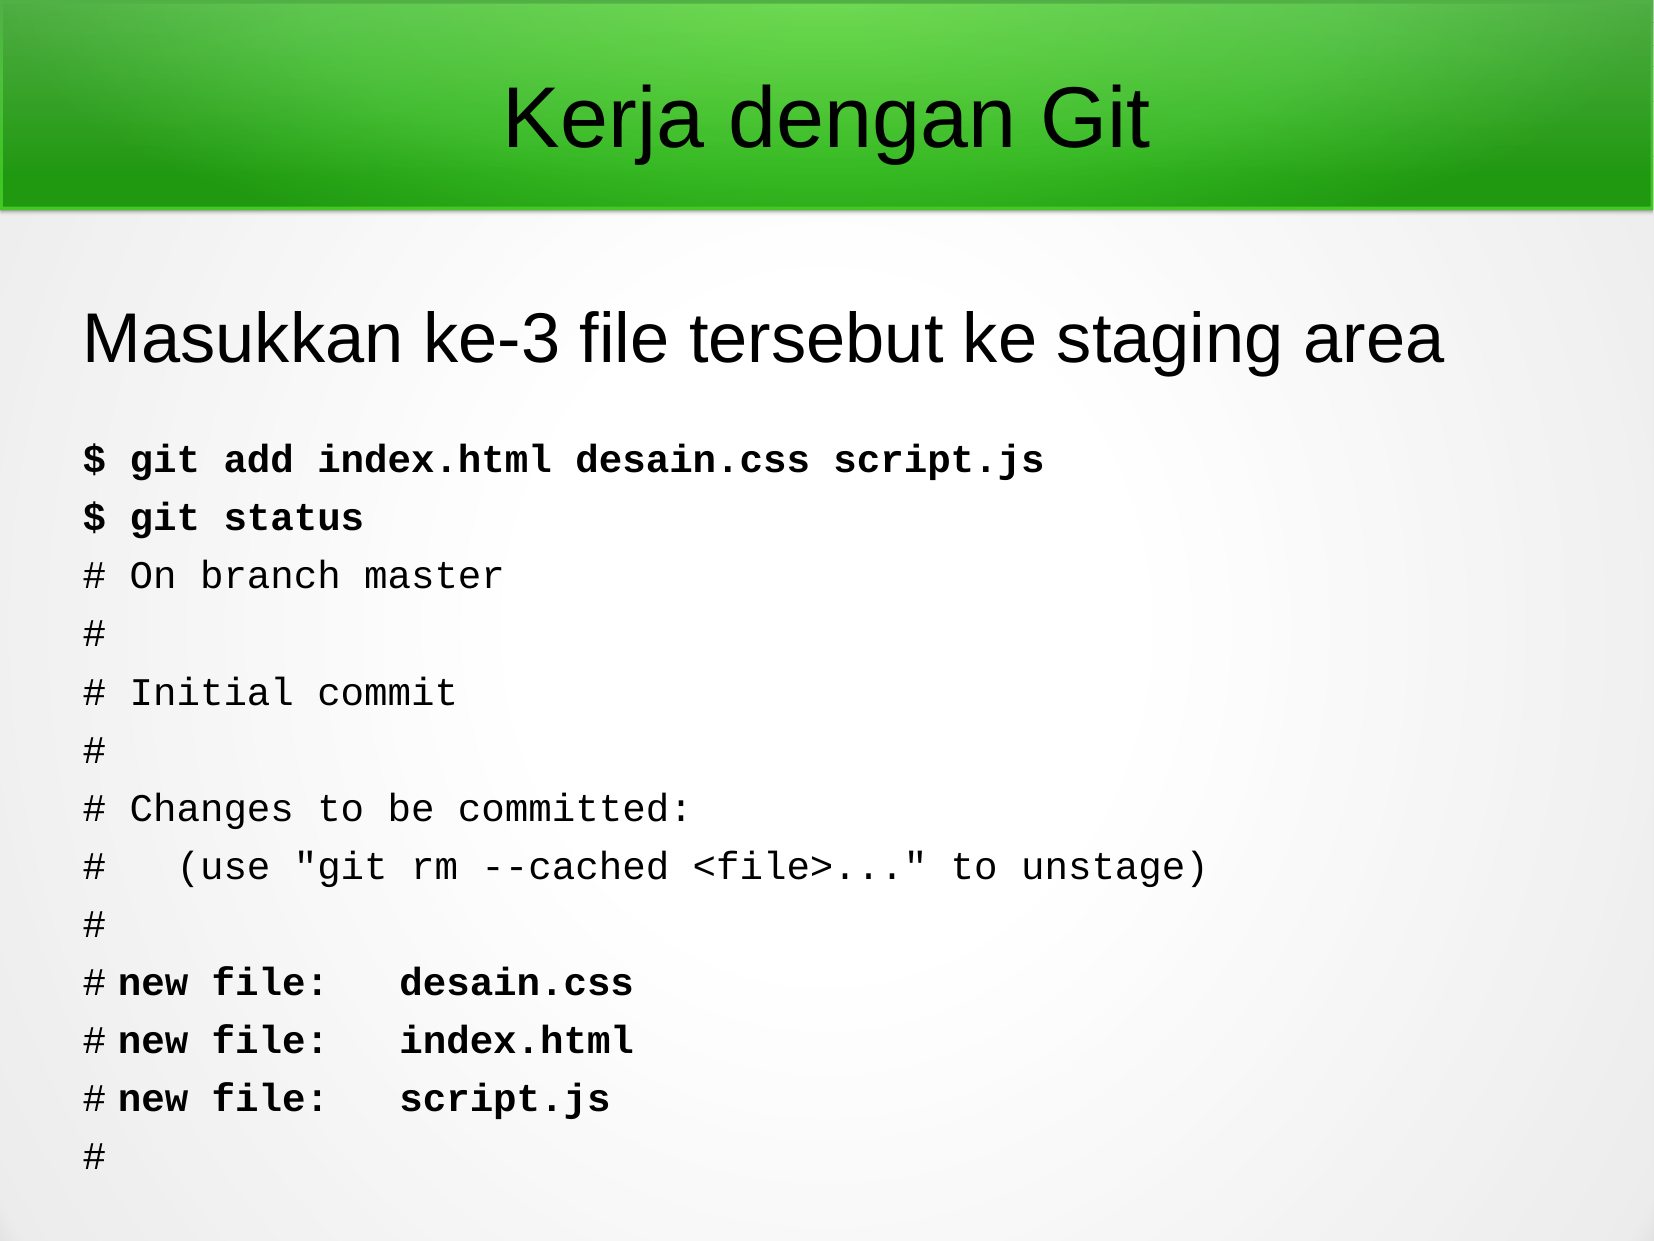

# Kerja dengan Git
Masukkan ke-3 file tersebut ke staging area
$ git add index.html desain.css script.js
$ git status
# On branch master
#
# Initial commit
#
# Changes to be committed:
# (use "git rm --cached <file>..." to unstage)
#
#	new file: desain.css
#	new file: index.html
#	new file: script.js
#